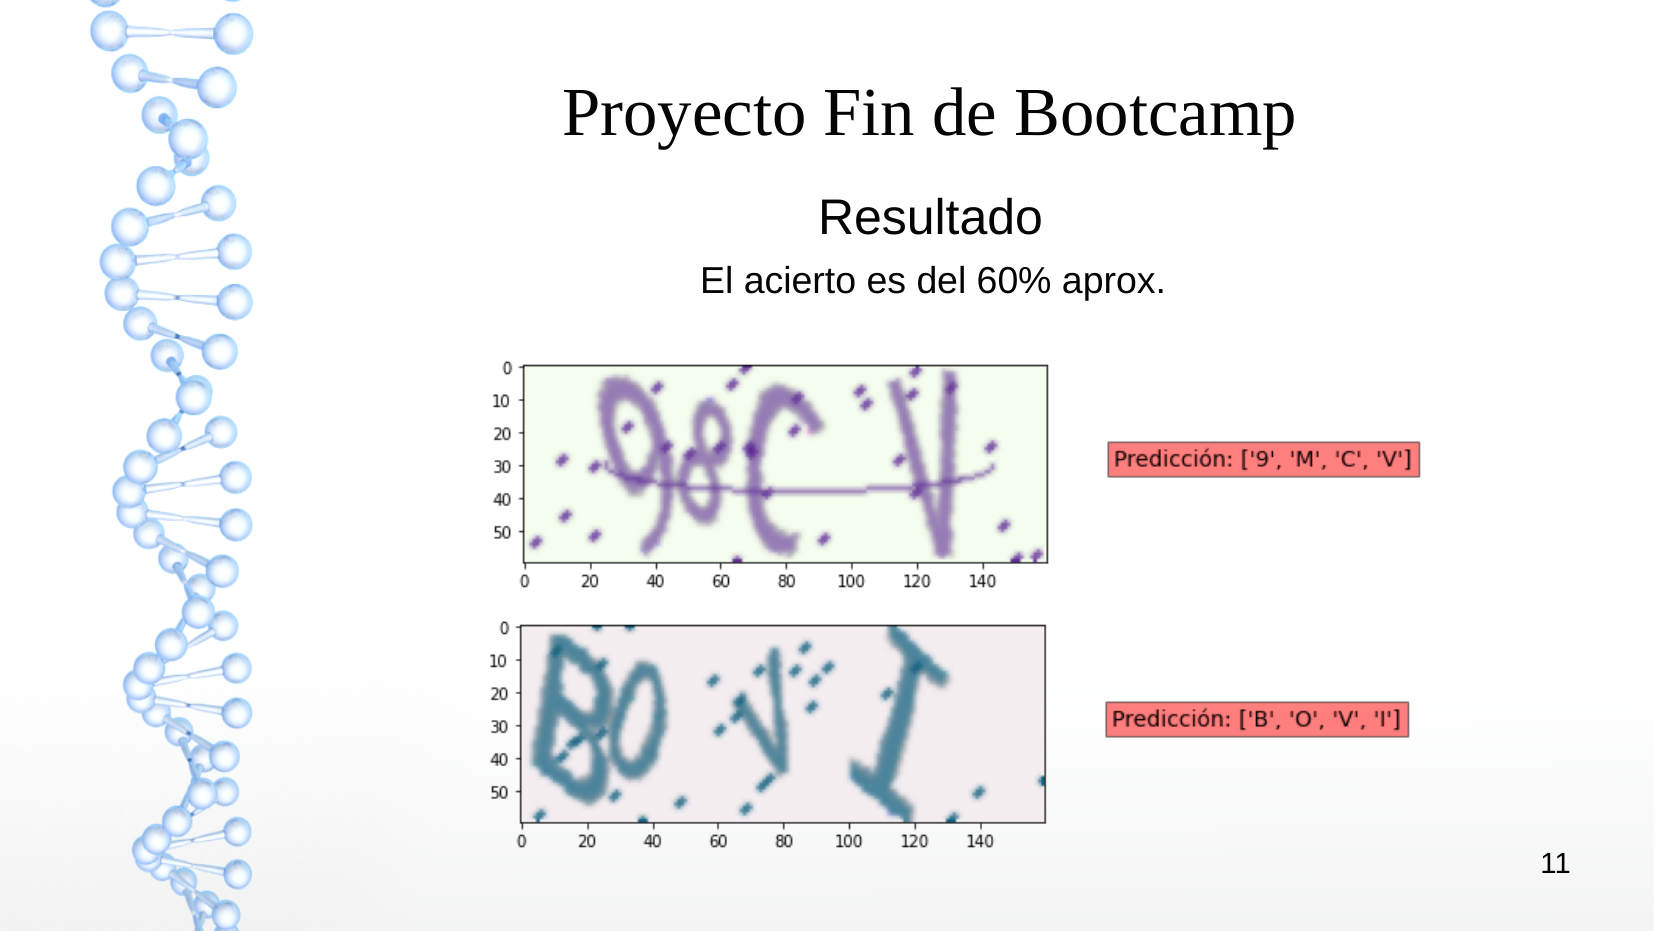

# Proyecto Fin de Bootcamp
Resultado
El acierto es del 60% aprox.
11